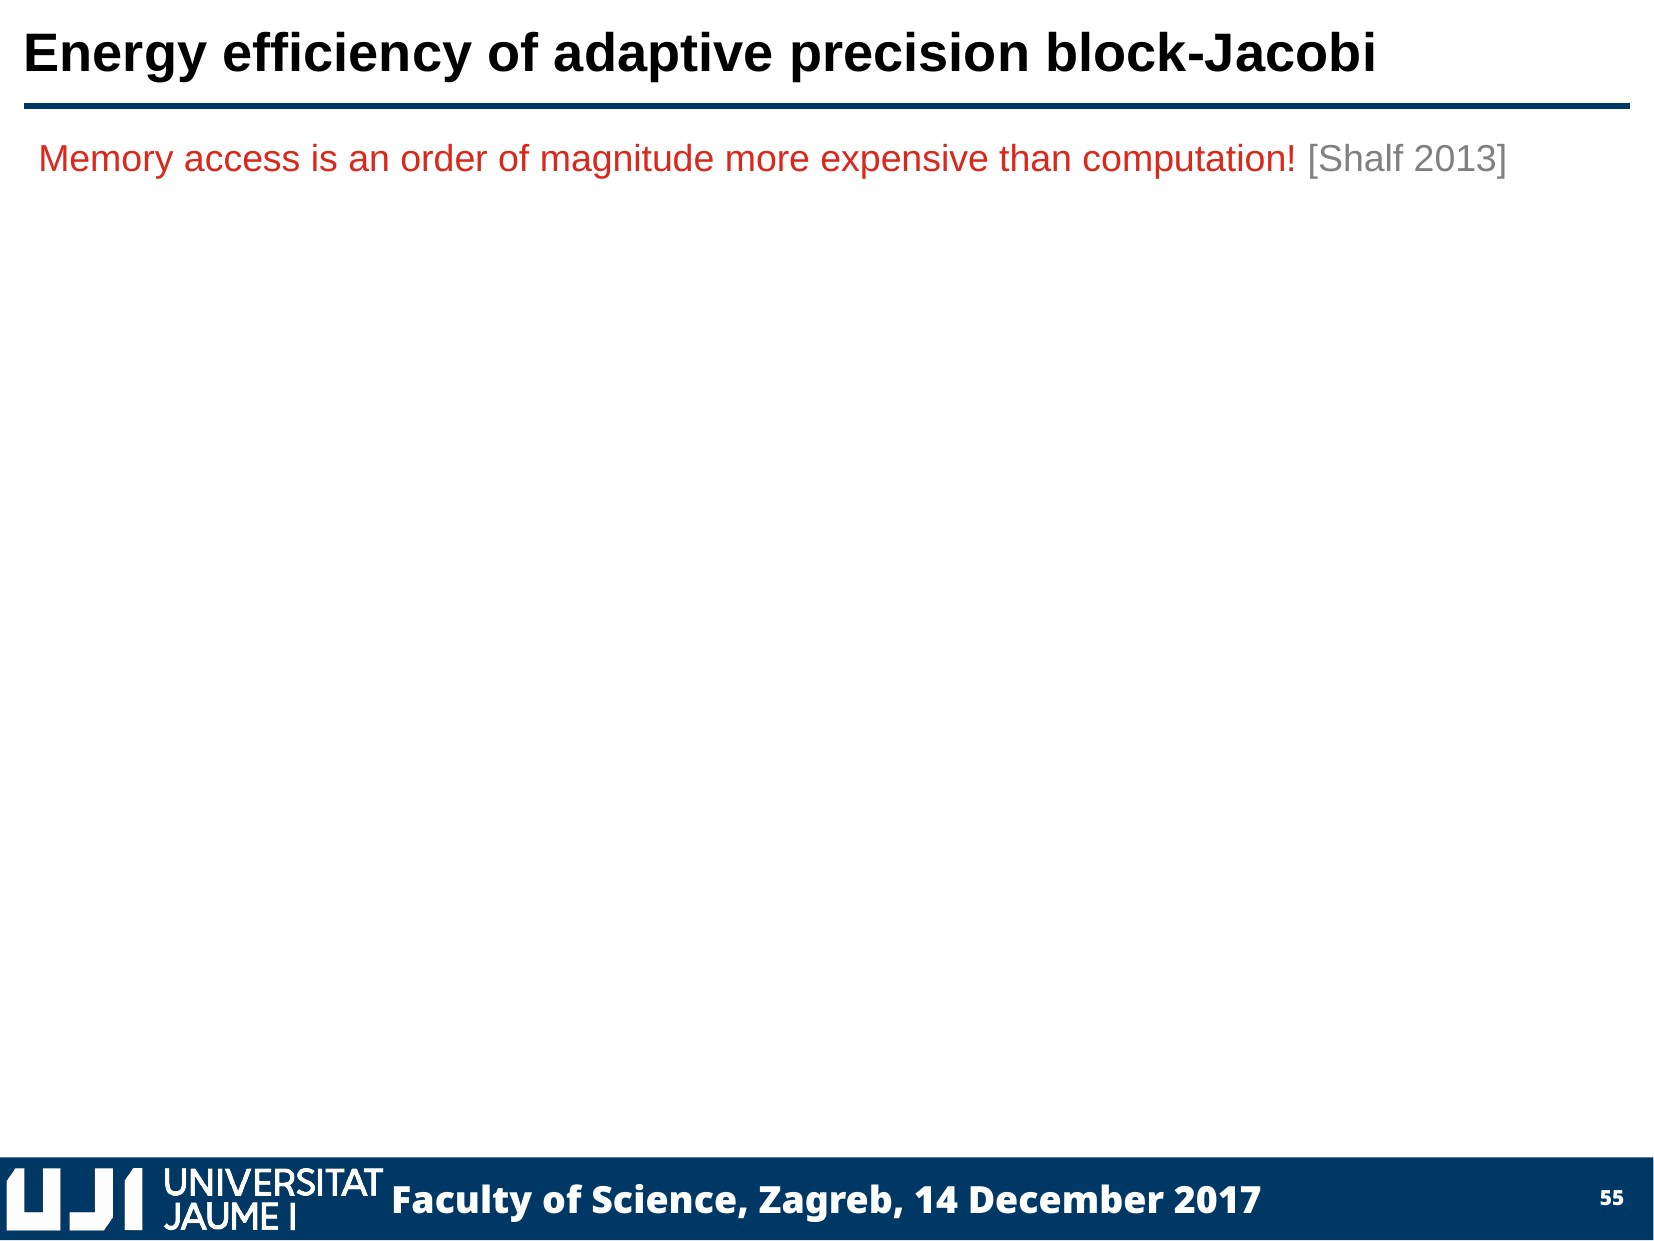

# Energy efficiency of adaptive precision block-Jacobi
Memory access is an order of magnitude more expensive than computation! [Shalf 2013]
Faculty of Science, Zagreb, 14 December 2017
55